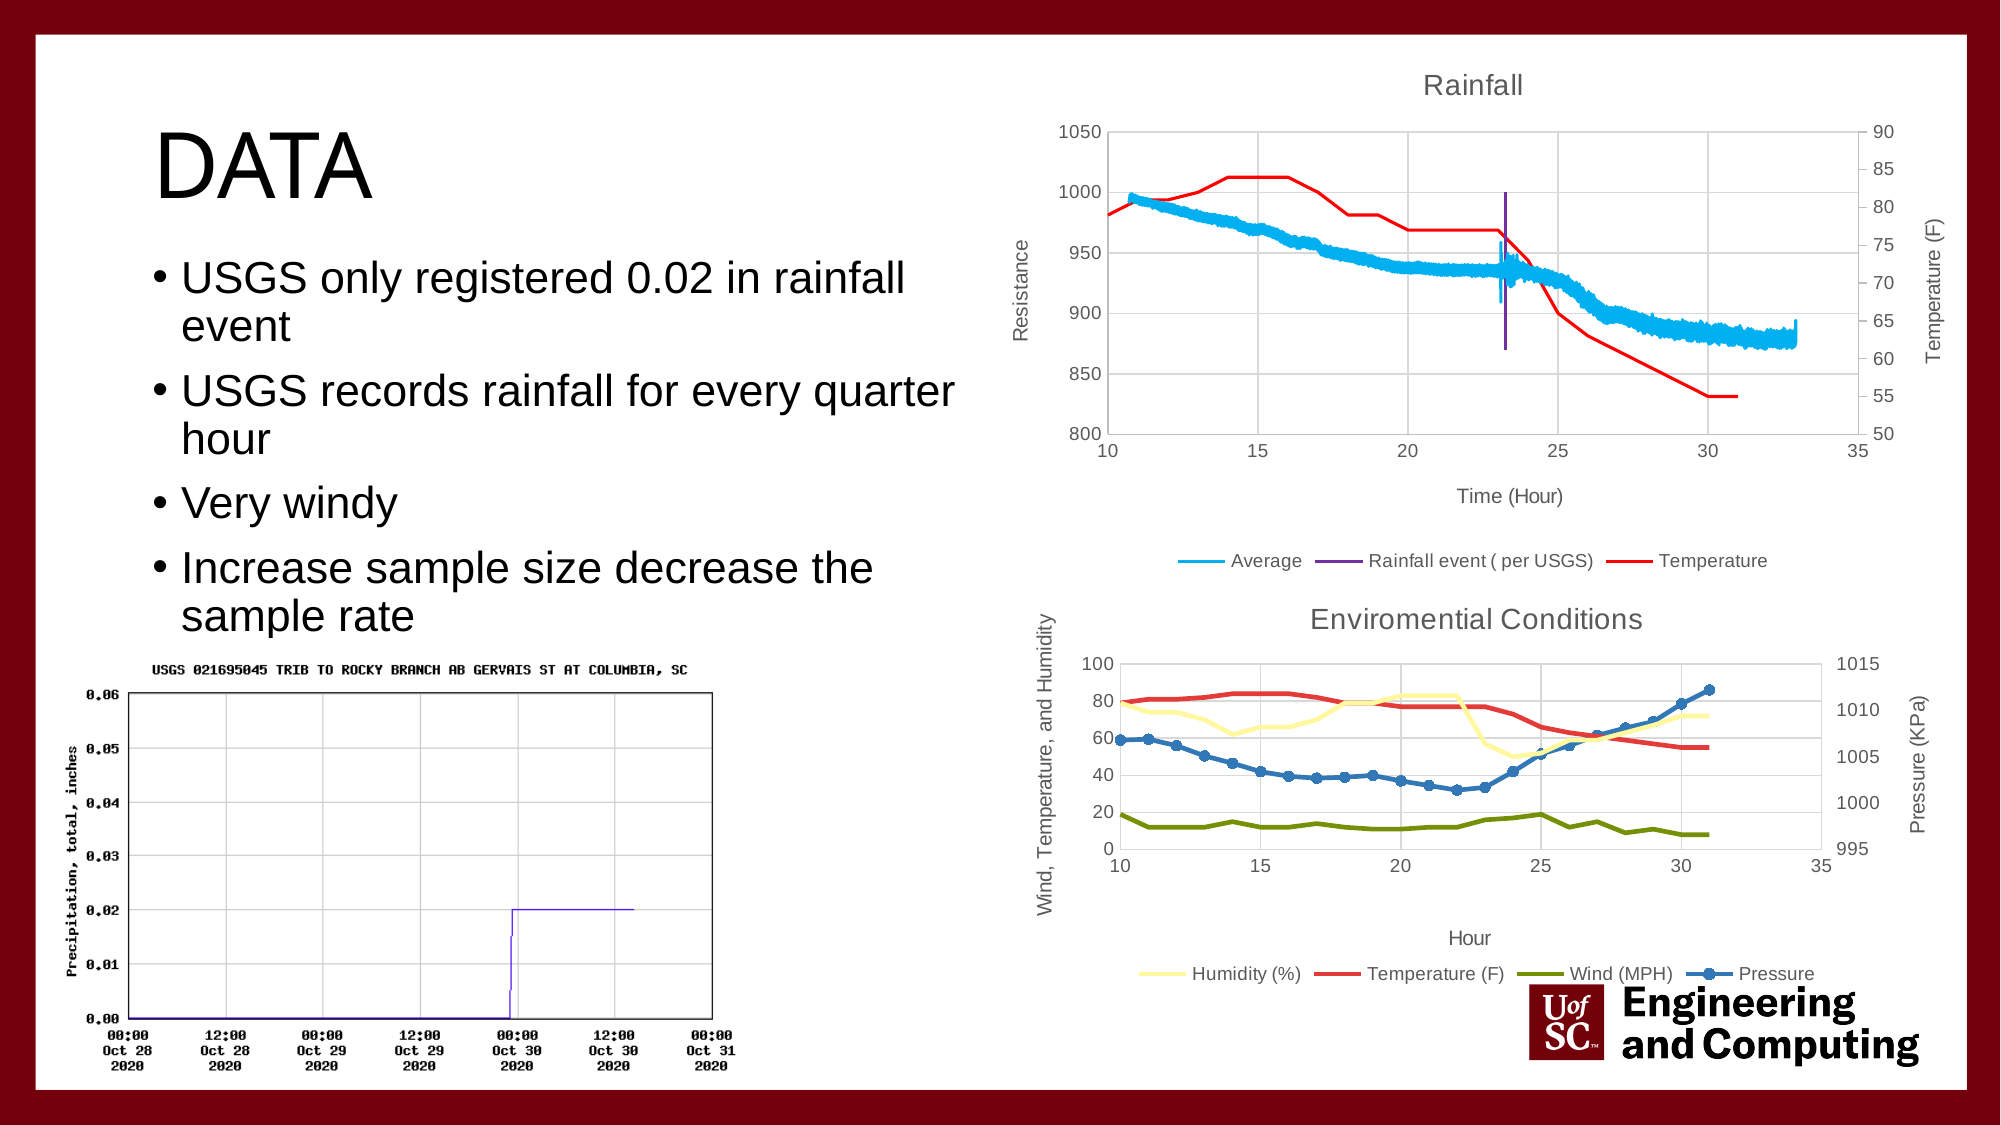

### Chart: Rainfall
| Category | Average | Rainfall event ( per USGS) | Temperature |
|---|---|---|---|# Data
USGS only registered 0.02 in rainfall event
USGS records rainfall for every quarter hour
Very windy
Increase sample size decrease the sample rate
### Chart: Enviromential Conditions
| Category | Humidity (%) | Temperature (F) | Wind (MPH) | Pressure |
|---|---|---|---|---|